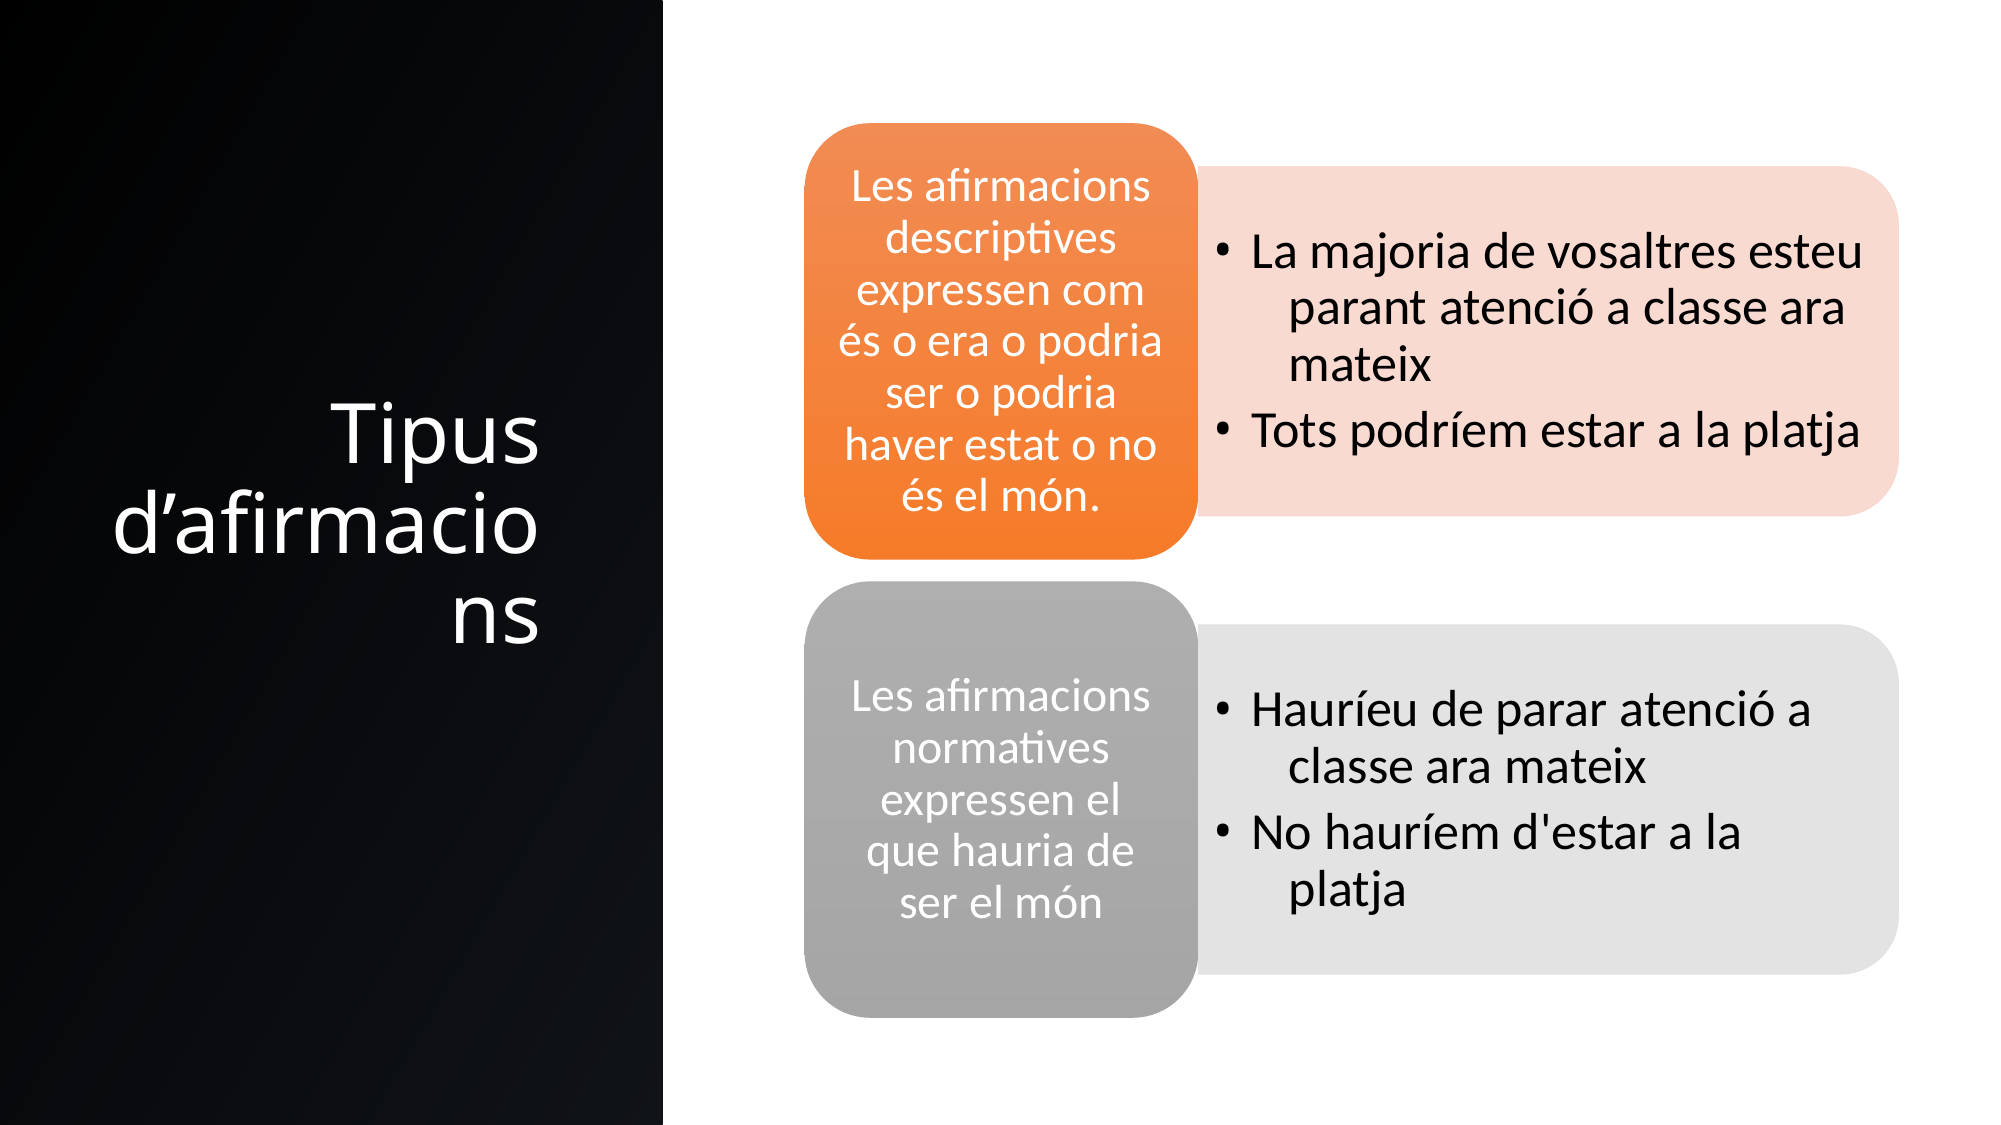

Les afirmacions descriptives expressen com és o era o podria ser o podria haver estat o no és el món.
La majoria de vosaltres esteu parant atenció a classe ara mateix
Tots podríem estar a la platja
Les afirmacions normatives expressen el que hauria de ser el món
Hauríeu de parar atenció a classe ara mateix
No hauríem d'estar a la platja
# Tipus d’afirmacions